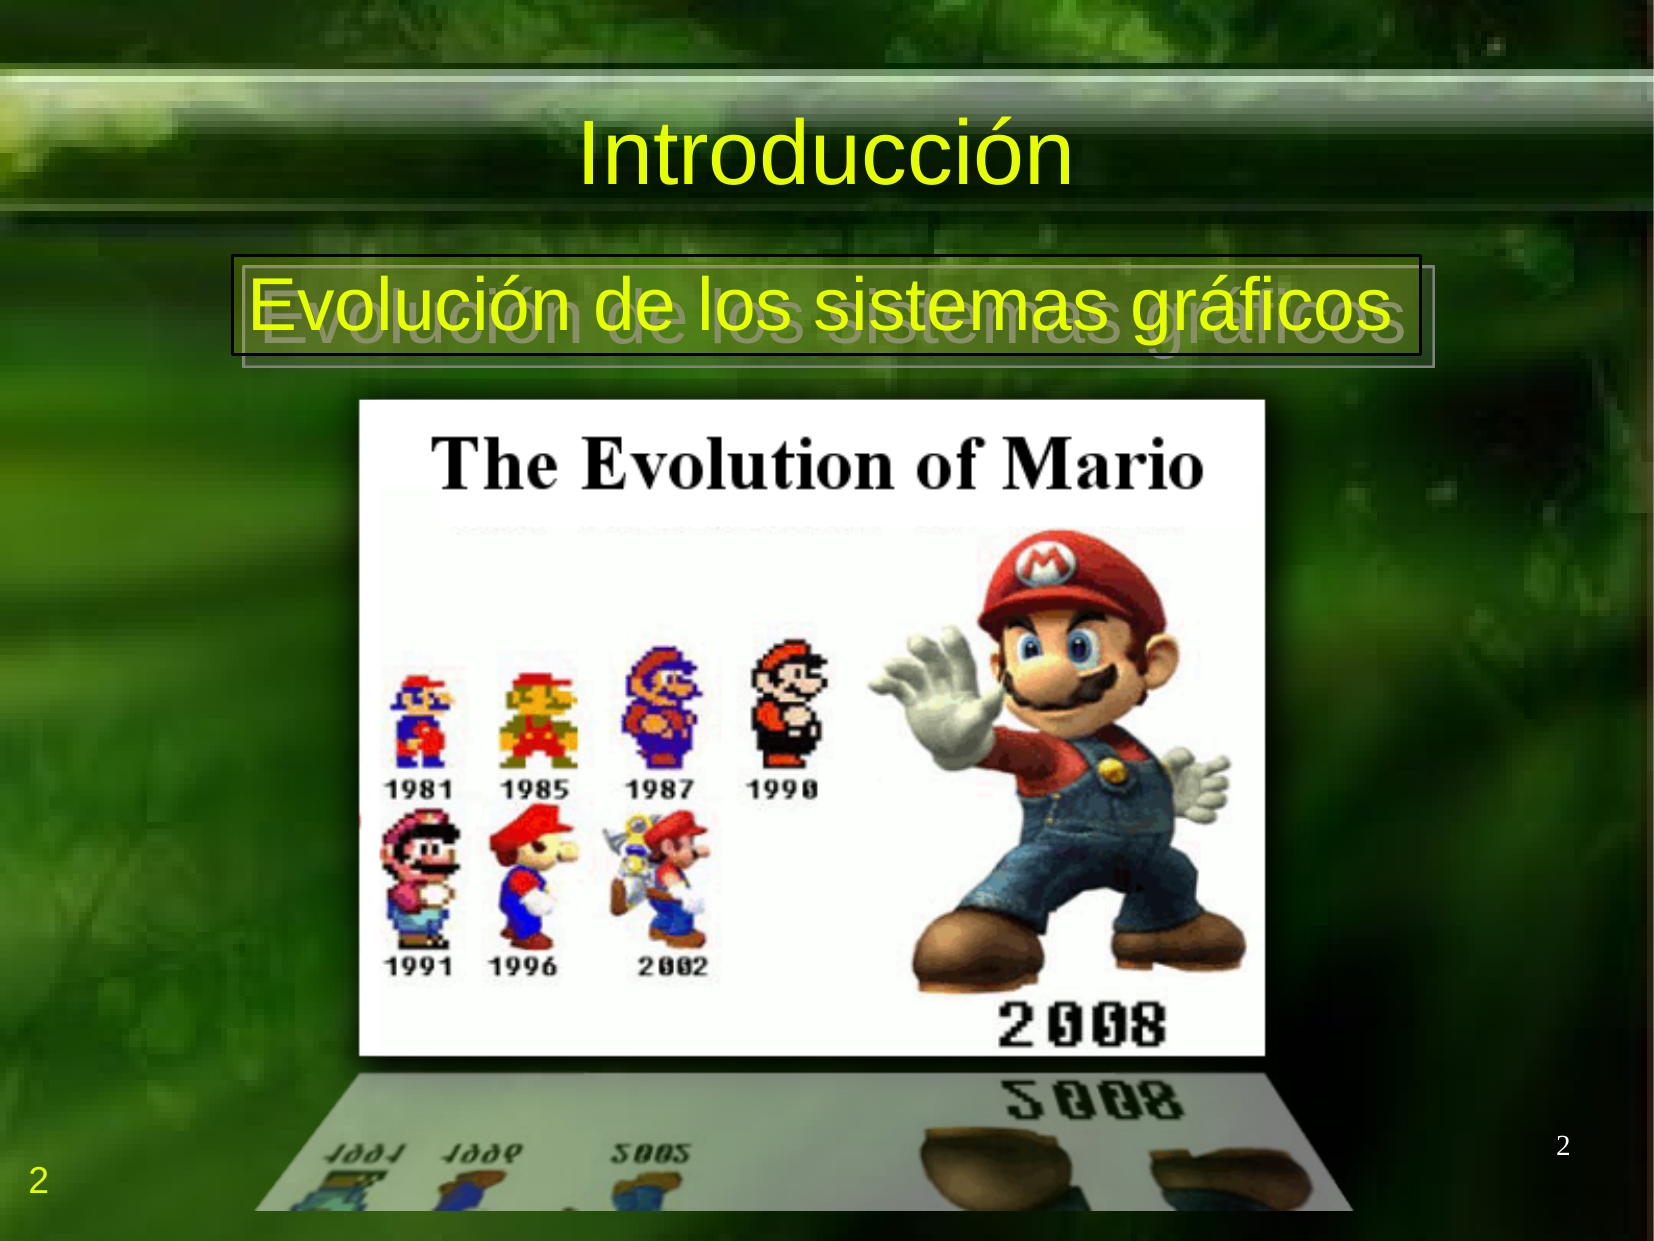

# Introducción
Evolución de los sistemas gráficos
2